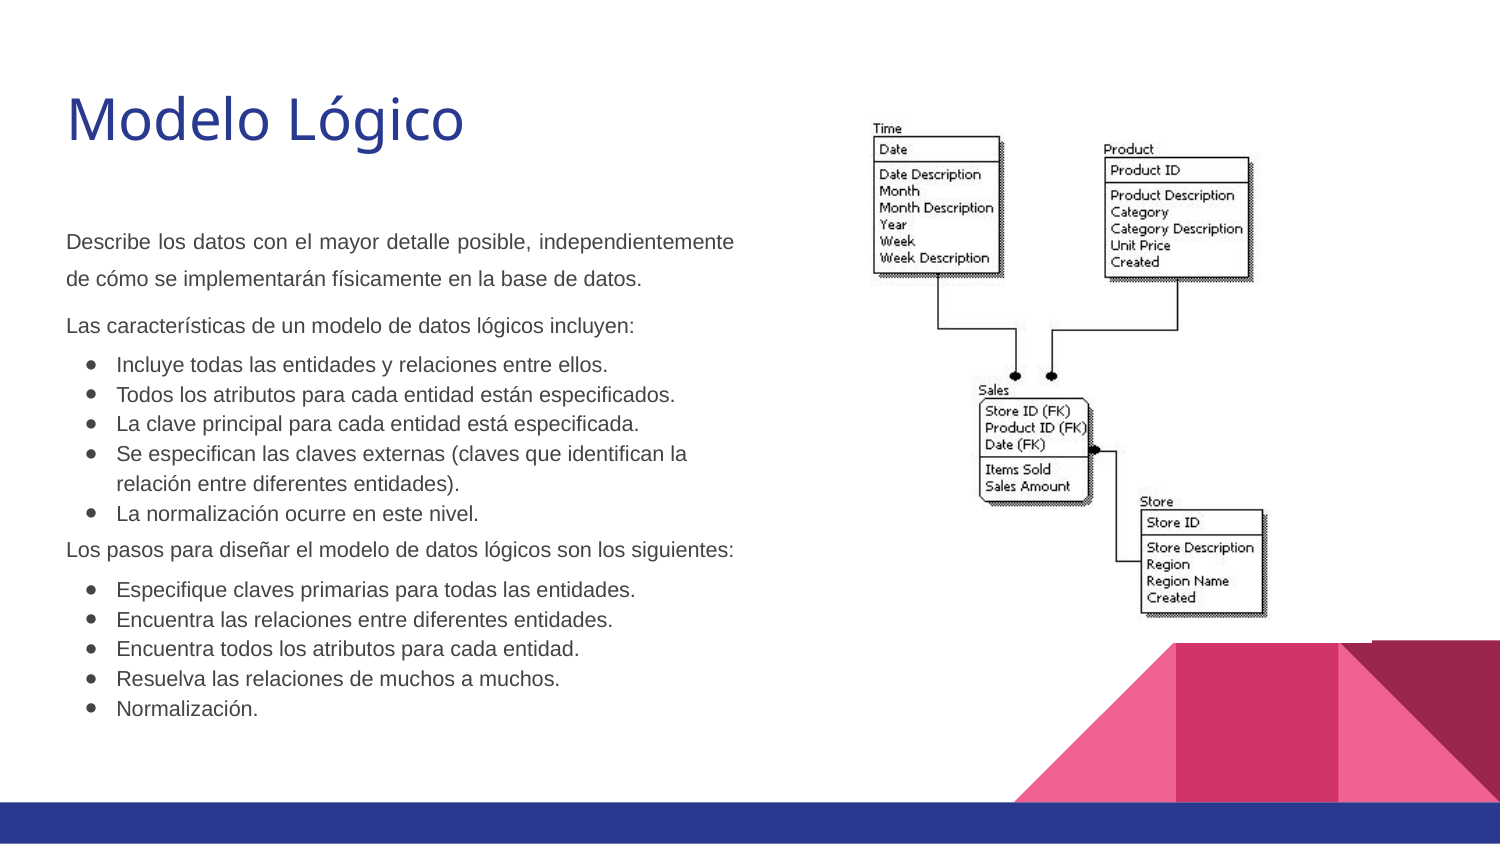

# Modelo Lógico
Describe los datos con el mayor detalle posible, independientemente de cómo se implementarán físicamente en la base de datos.
Las características de un modelo de datos lógicos incluyen:
Incluye todas las entidades y relaciones entre ellos.
Todos los atributos para cada entidad están especificados.
La clave principal para cada entidad está especificada.
Se especifican las claves externas (claves que identifican la relación entre diferentes entidades).
La normalización ocurre en este nivel.
Los pasos para diseñar el modelo de datos lógicos son los siguientes:
Especifique claves primarias para todas las entidades.
Encuentra las relaciones entre diferentes entidades.
Encuentra todos los atributos para cada entidad.
Resuelva las relaciones de muchos a muchos.
Normalización.